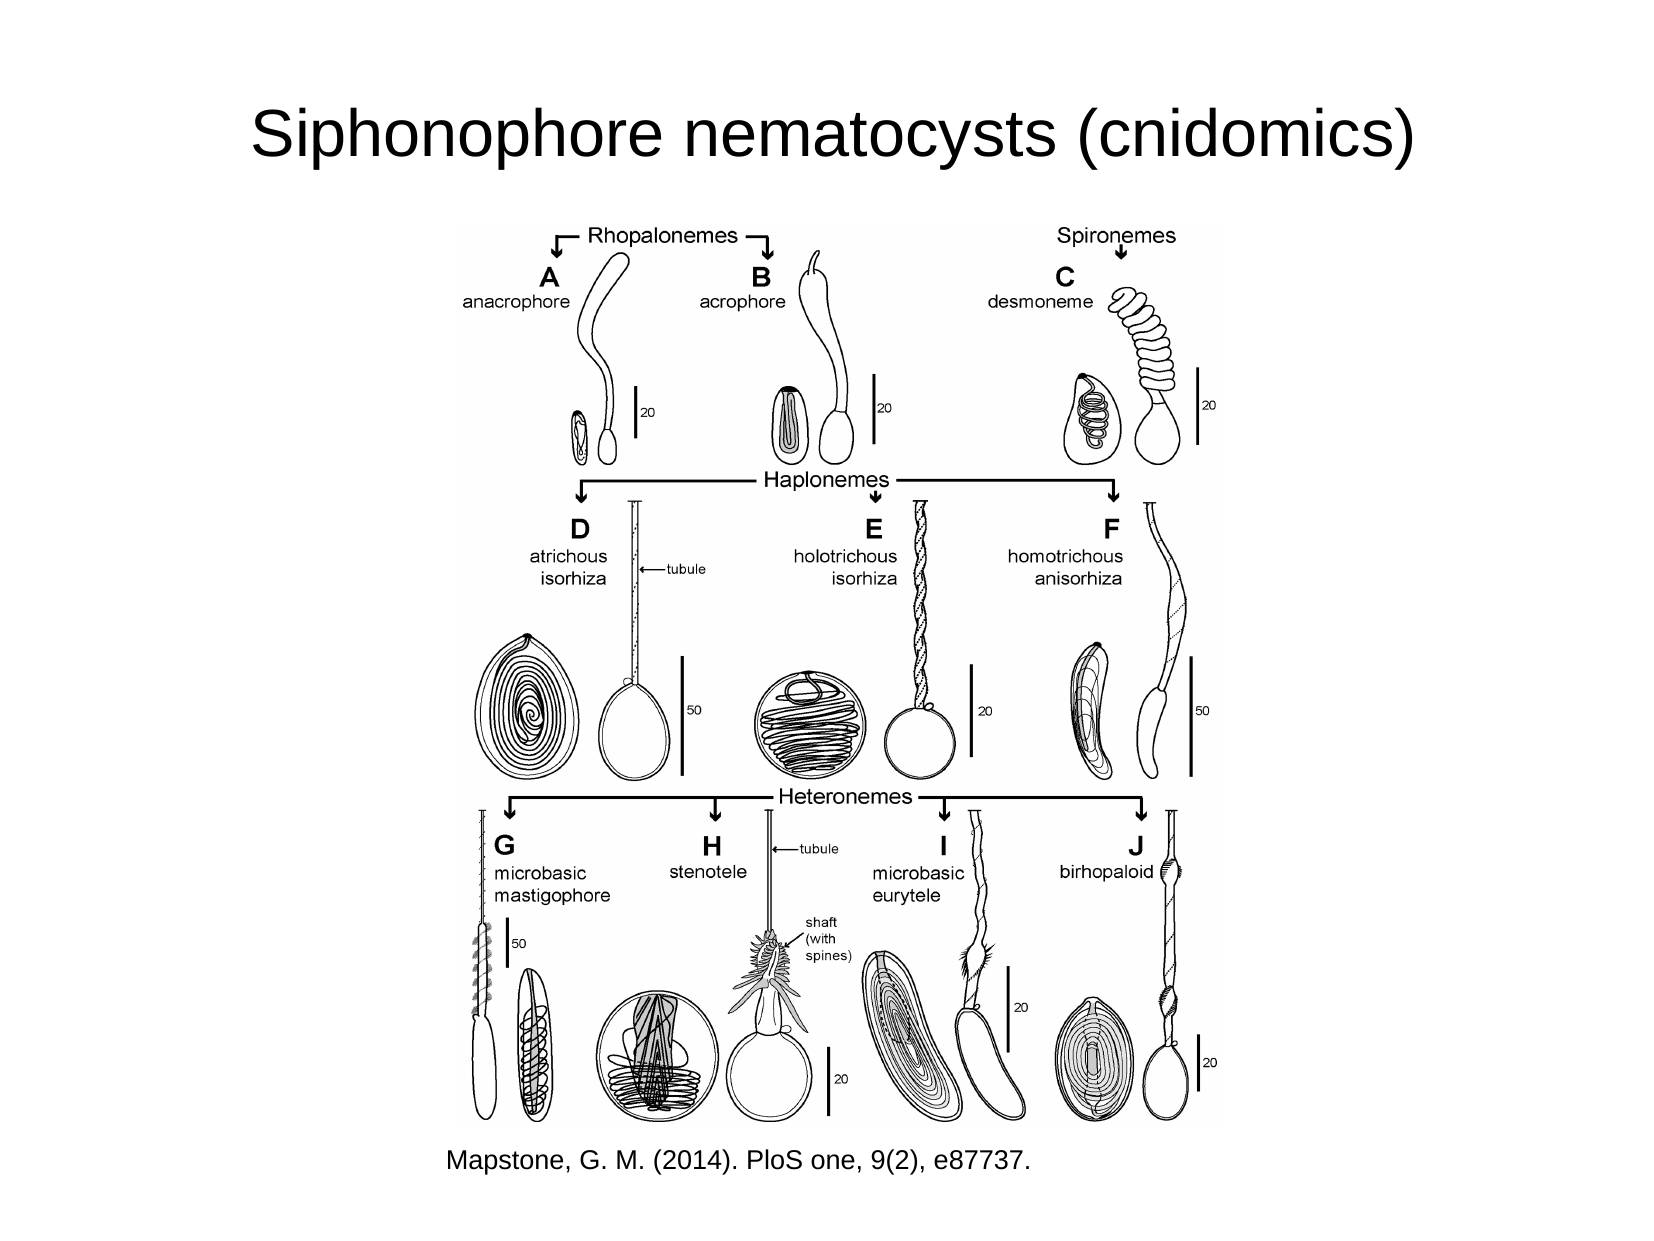

# Siphonophore nematocysts (cnidomics)
Mapstone, G. M. (2014). PloS one, 9(2), e87737.